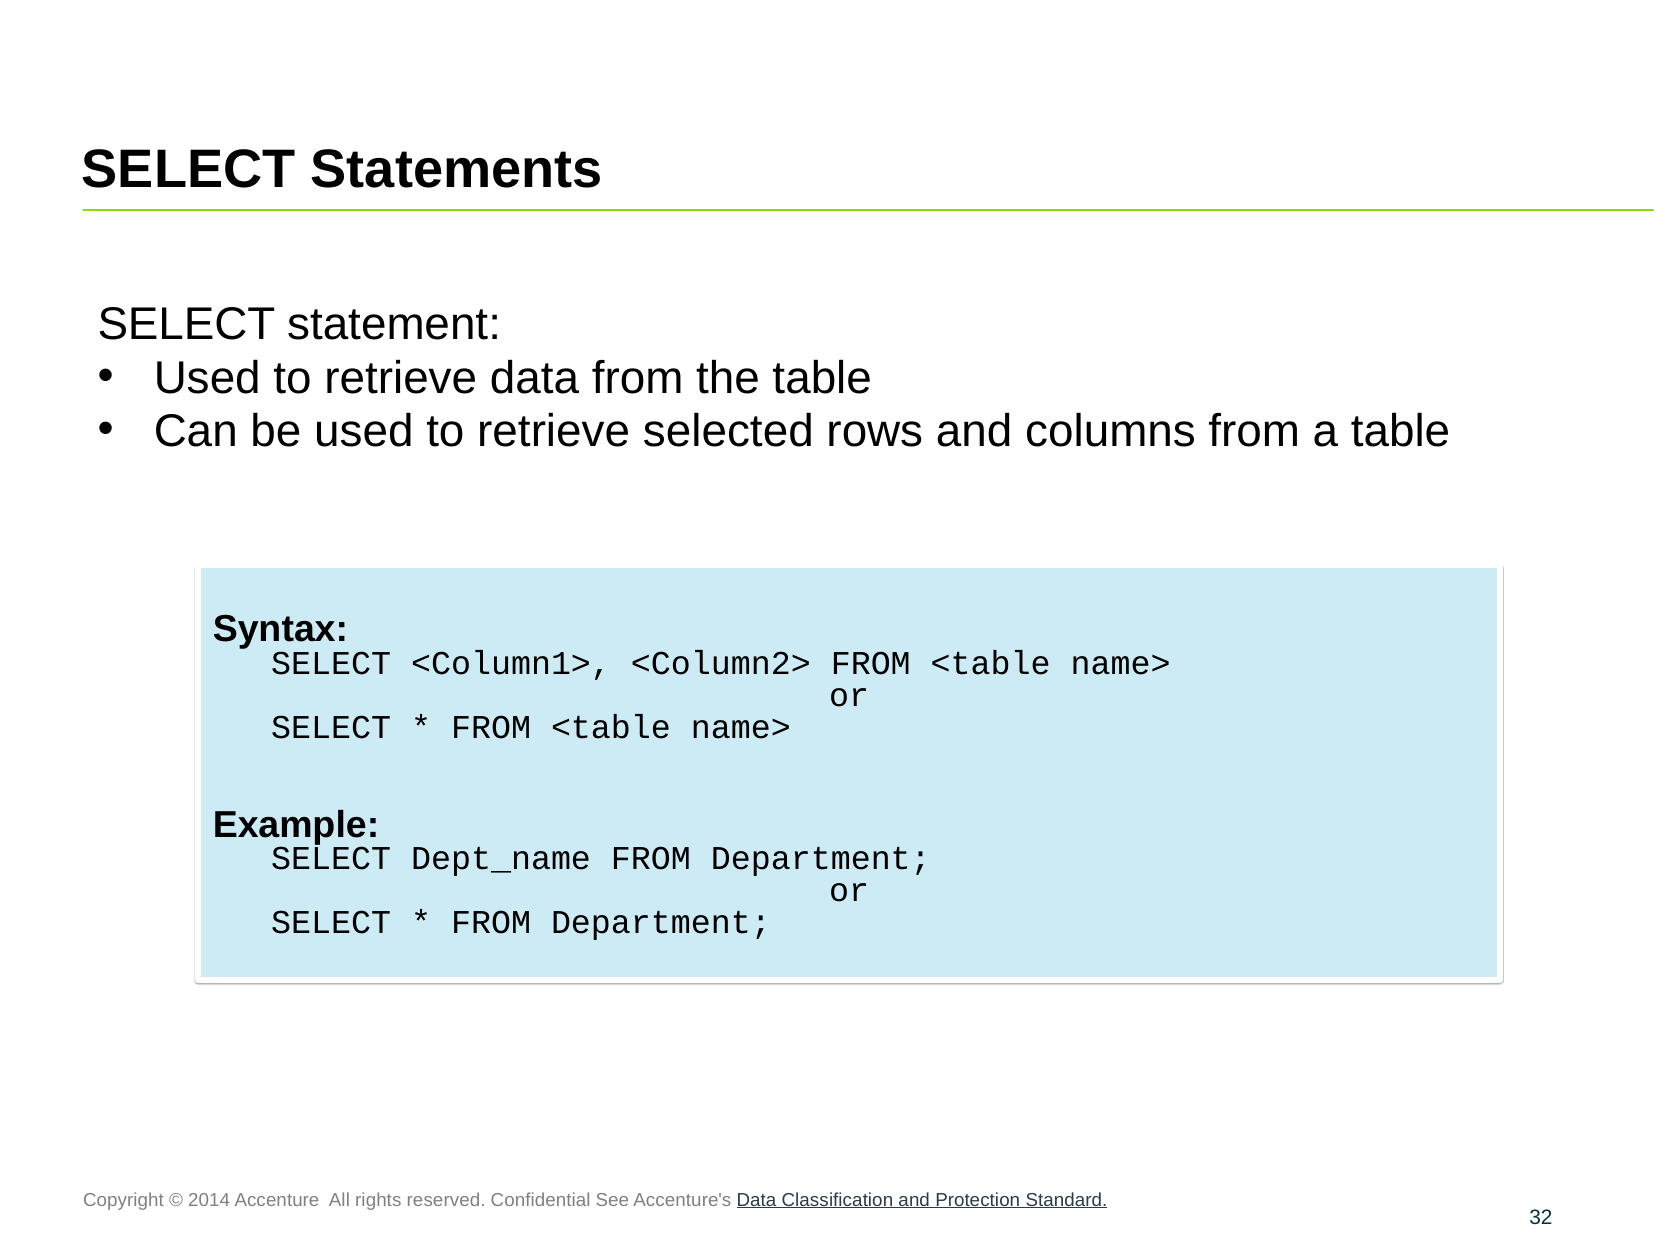

# SELECT Statements
SELECT statement:
Used to retrieve data from the table
Can be used to retrieve selected rows and columns from a table
Syntax:
	SELECT <Column1>, <Column2> FROM <table name>
or
 	SELECT * FROM <table name>
Example:
 	SELECT Dept_name FROM Department;
or
 	SELECT * FROM Department;
32